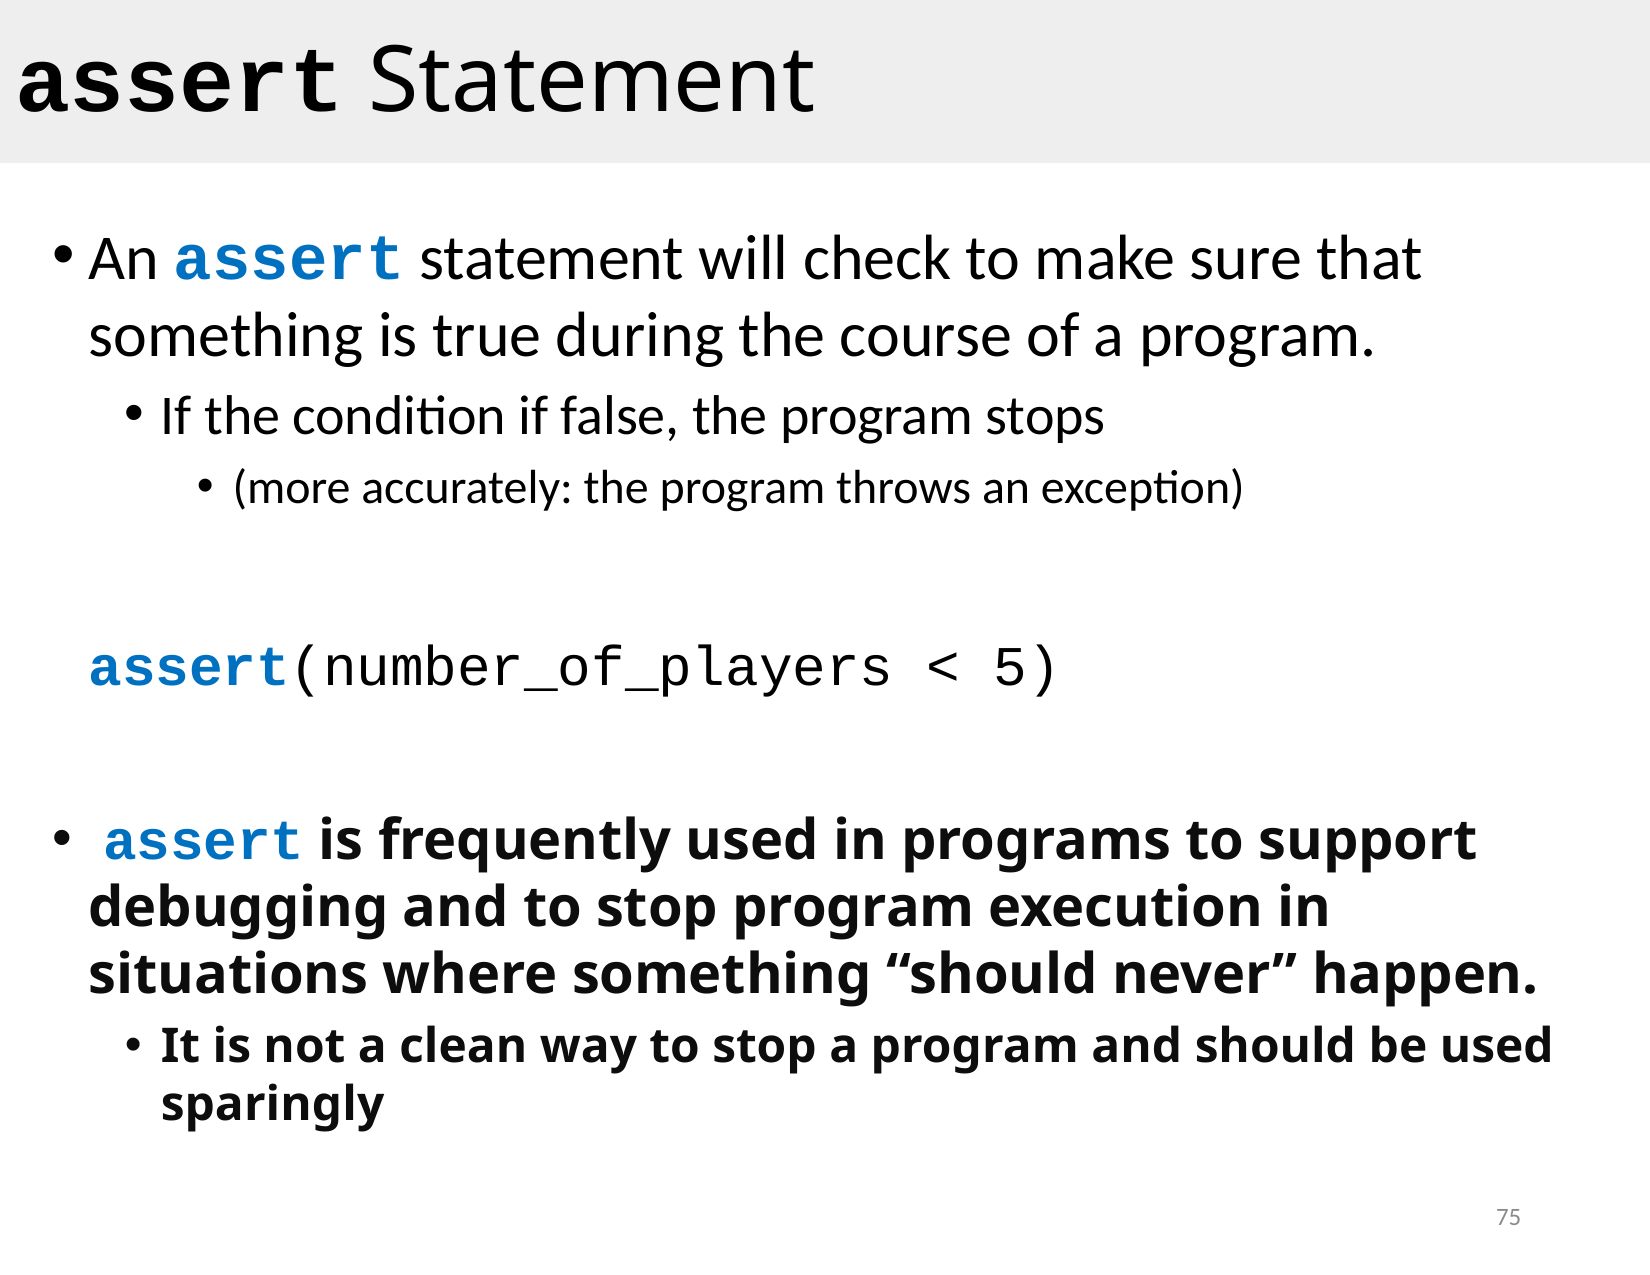

# assert Statement
An assert statement will check to make sure that something is true during the course of a program.
If the condition if false, the program stops
(more accurately: the program throws an exception)
		assert(number_of_players < 5)
 assert is frequently used in programs to support debugging and to stop program execution in situations where something “should never” happen.
It is not a clean way to stop a program and should be used sparingly
75